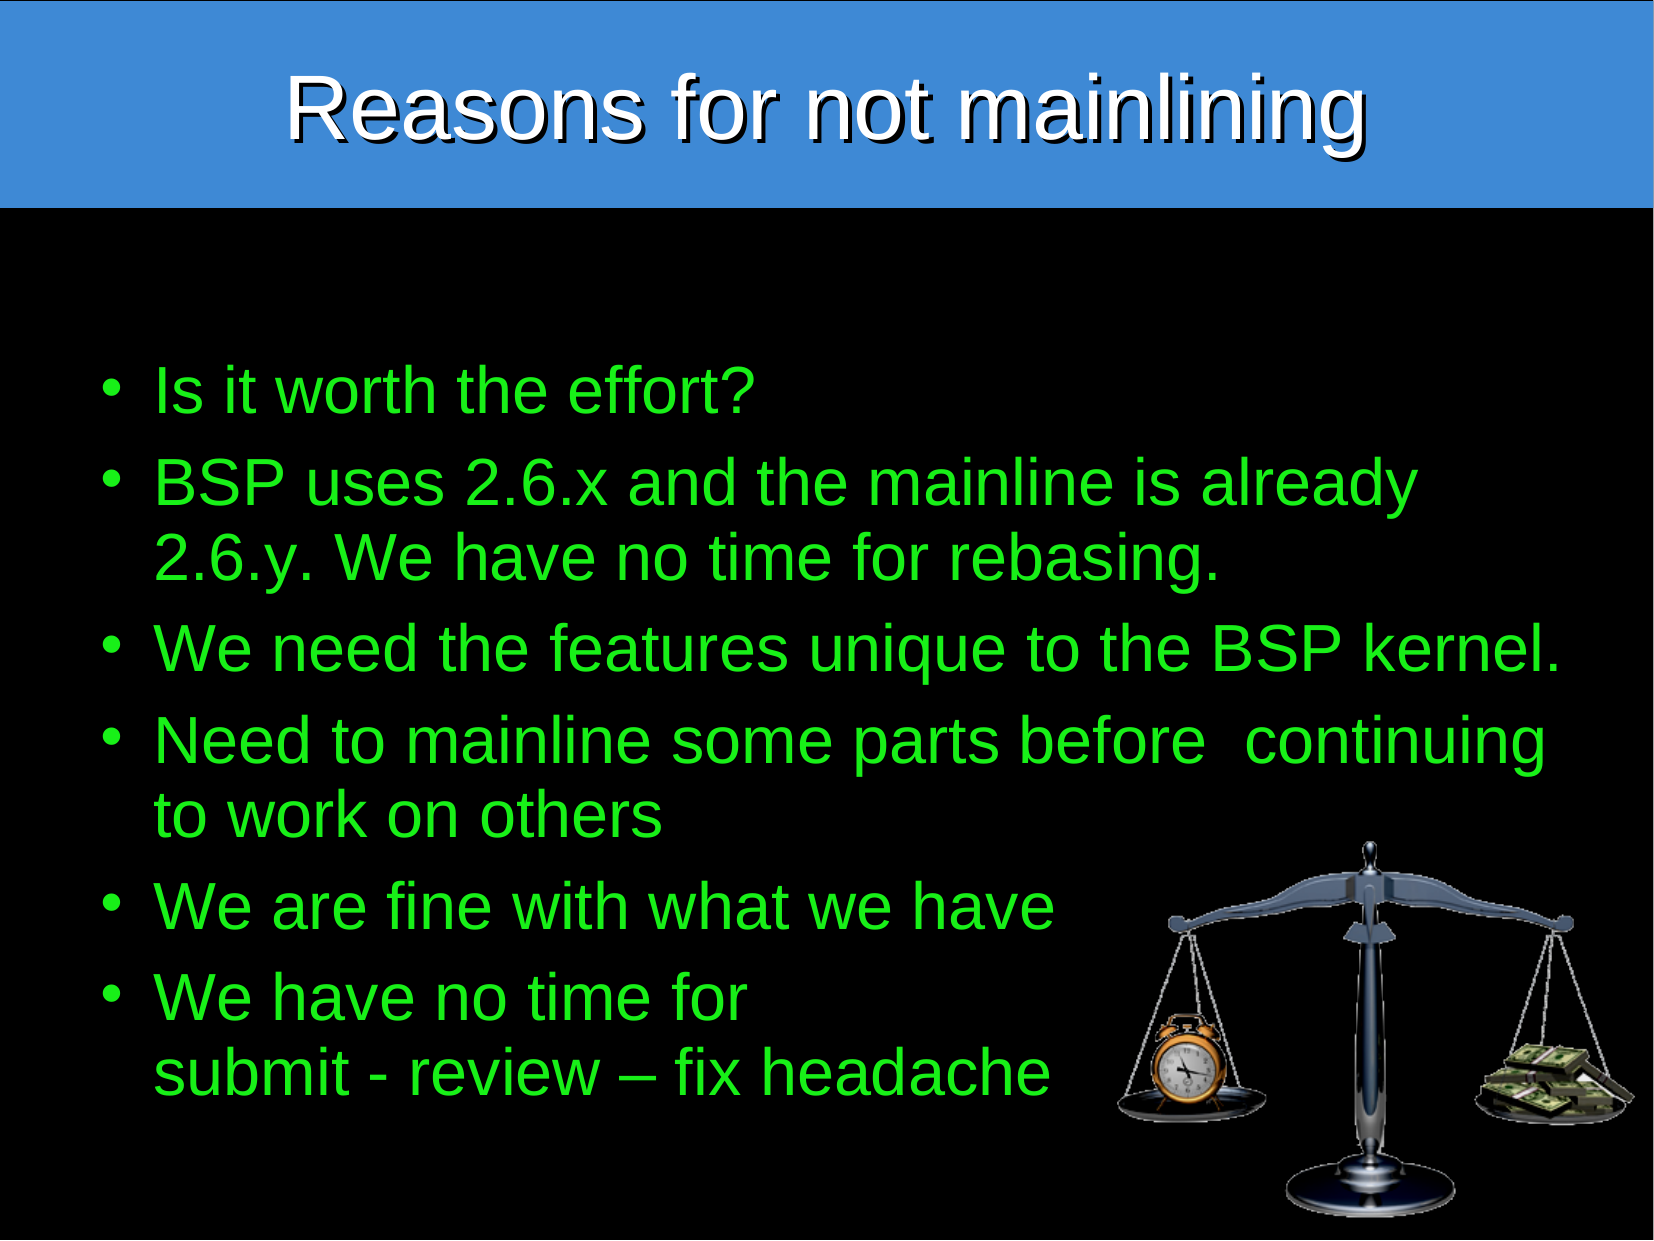

# Reasons for not mainlining
Is it worth the effort?
BSP uses 2.6.x and the mainline is already 2.6.y. We have no time for rebasing.
We need the features unique to the BSP kernel.
Need to mainline some parts before continuing to work on others
We are fine with what we have
We have no time for
submit - review – fix headache